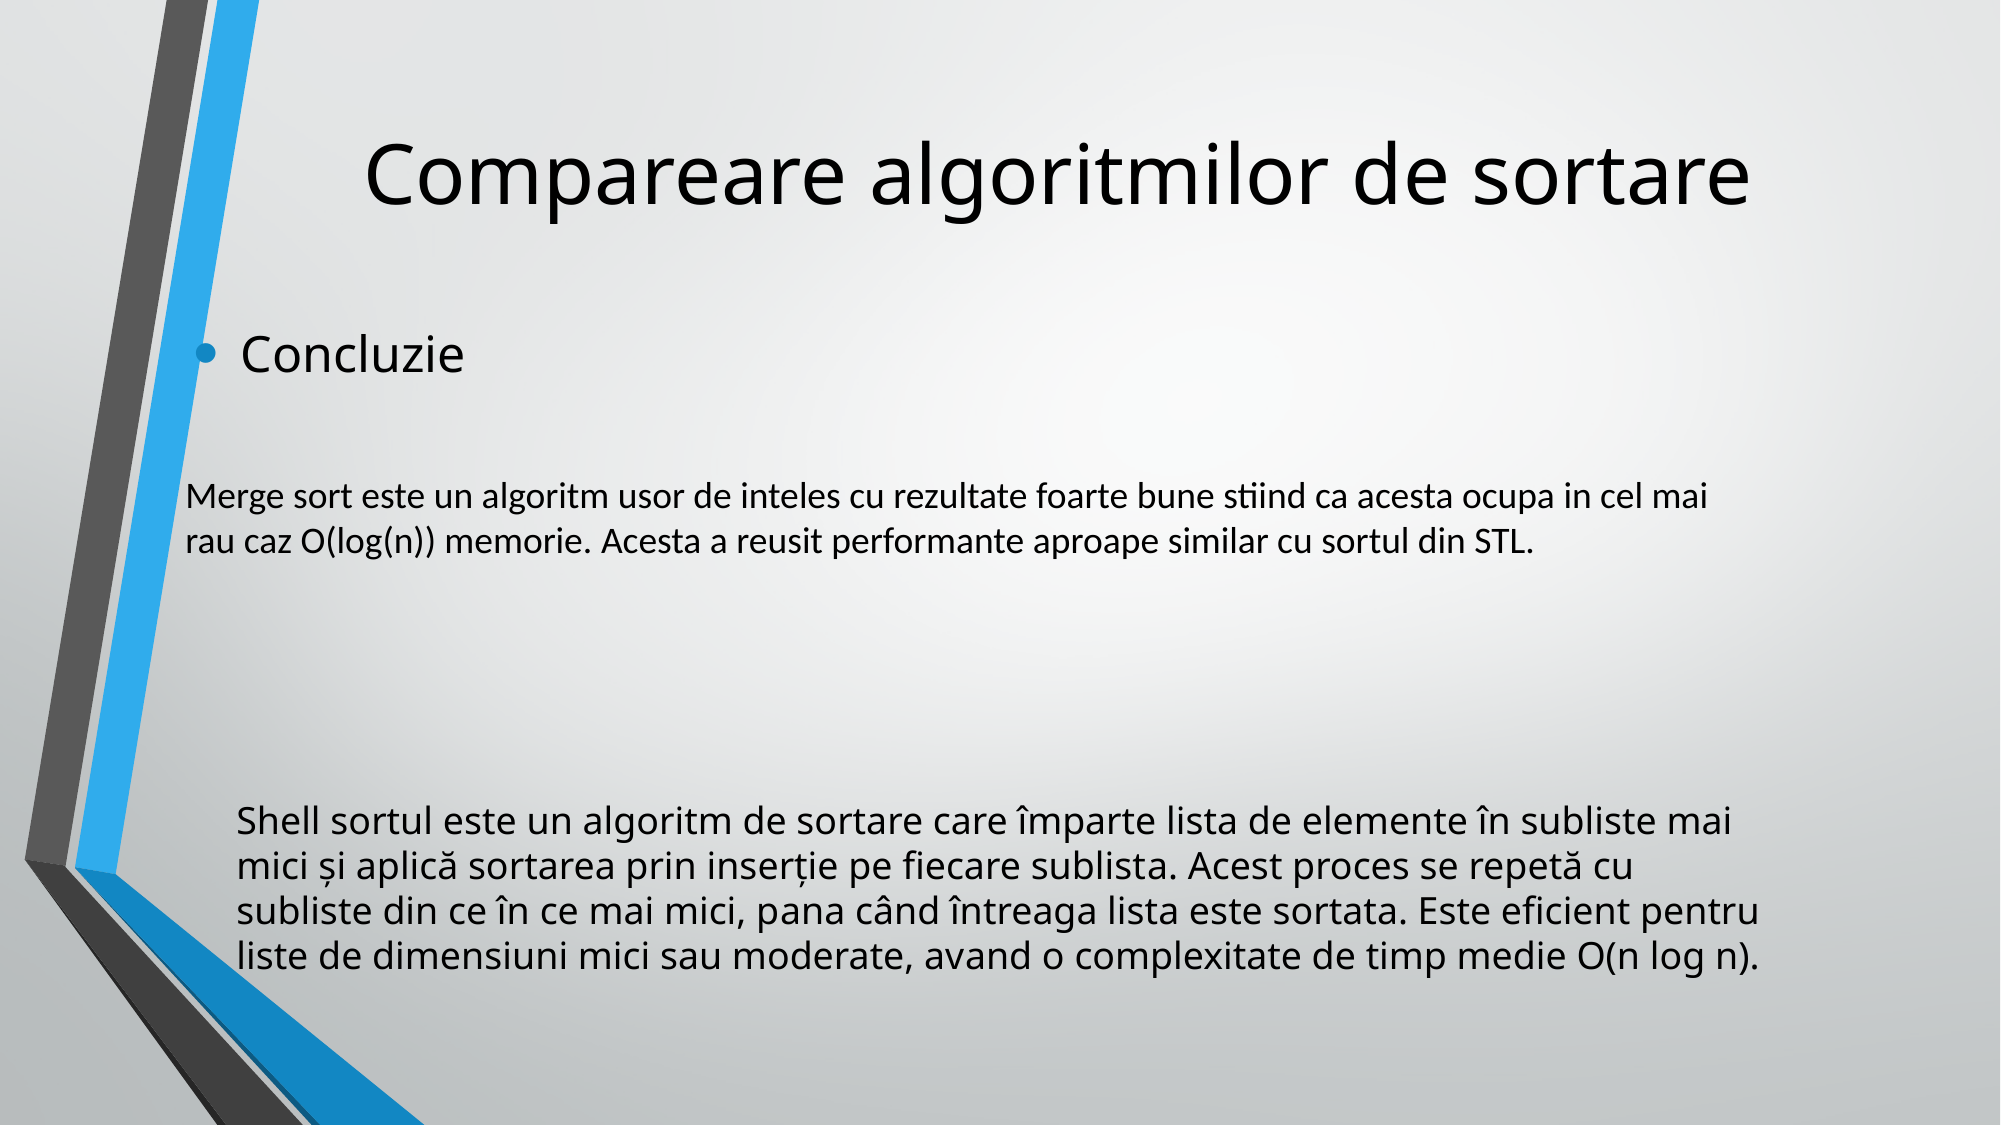

# Compareare algoritmilor de sortare
Concluzie
Merge sort este un algoritm usor de inteles cu rezultate foarte bune stiind ca acesta ocupa in cel mai rau caz O(log(n)) memorie. Acesta a reusit performante aproape similar cu sortul din STL.
Shell sortul este un algoritm de sortare care împarte lista de elemente în subliste mai mici și aplică sortarea prin inserție pe fiecare sublista. Acest proces se repetă cu subliste din ce în ce mai mici, pana când întreaga lista este sortata. Este eficient pentru liste de dimensiuni mici sau moderate, avand o complexitate de timp medie O(n log n).